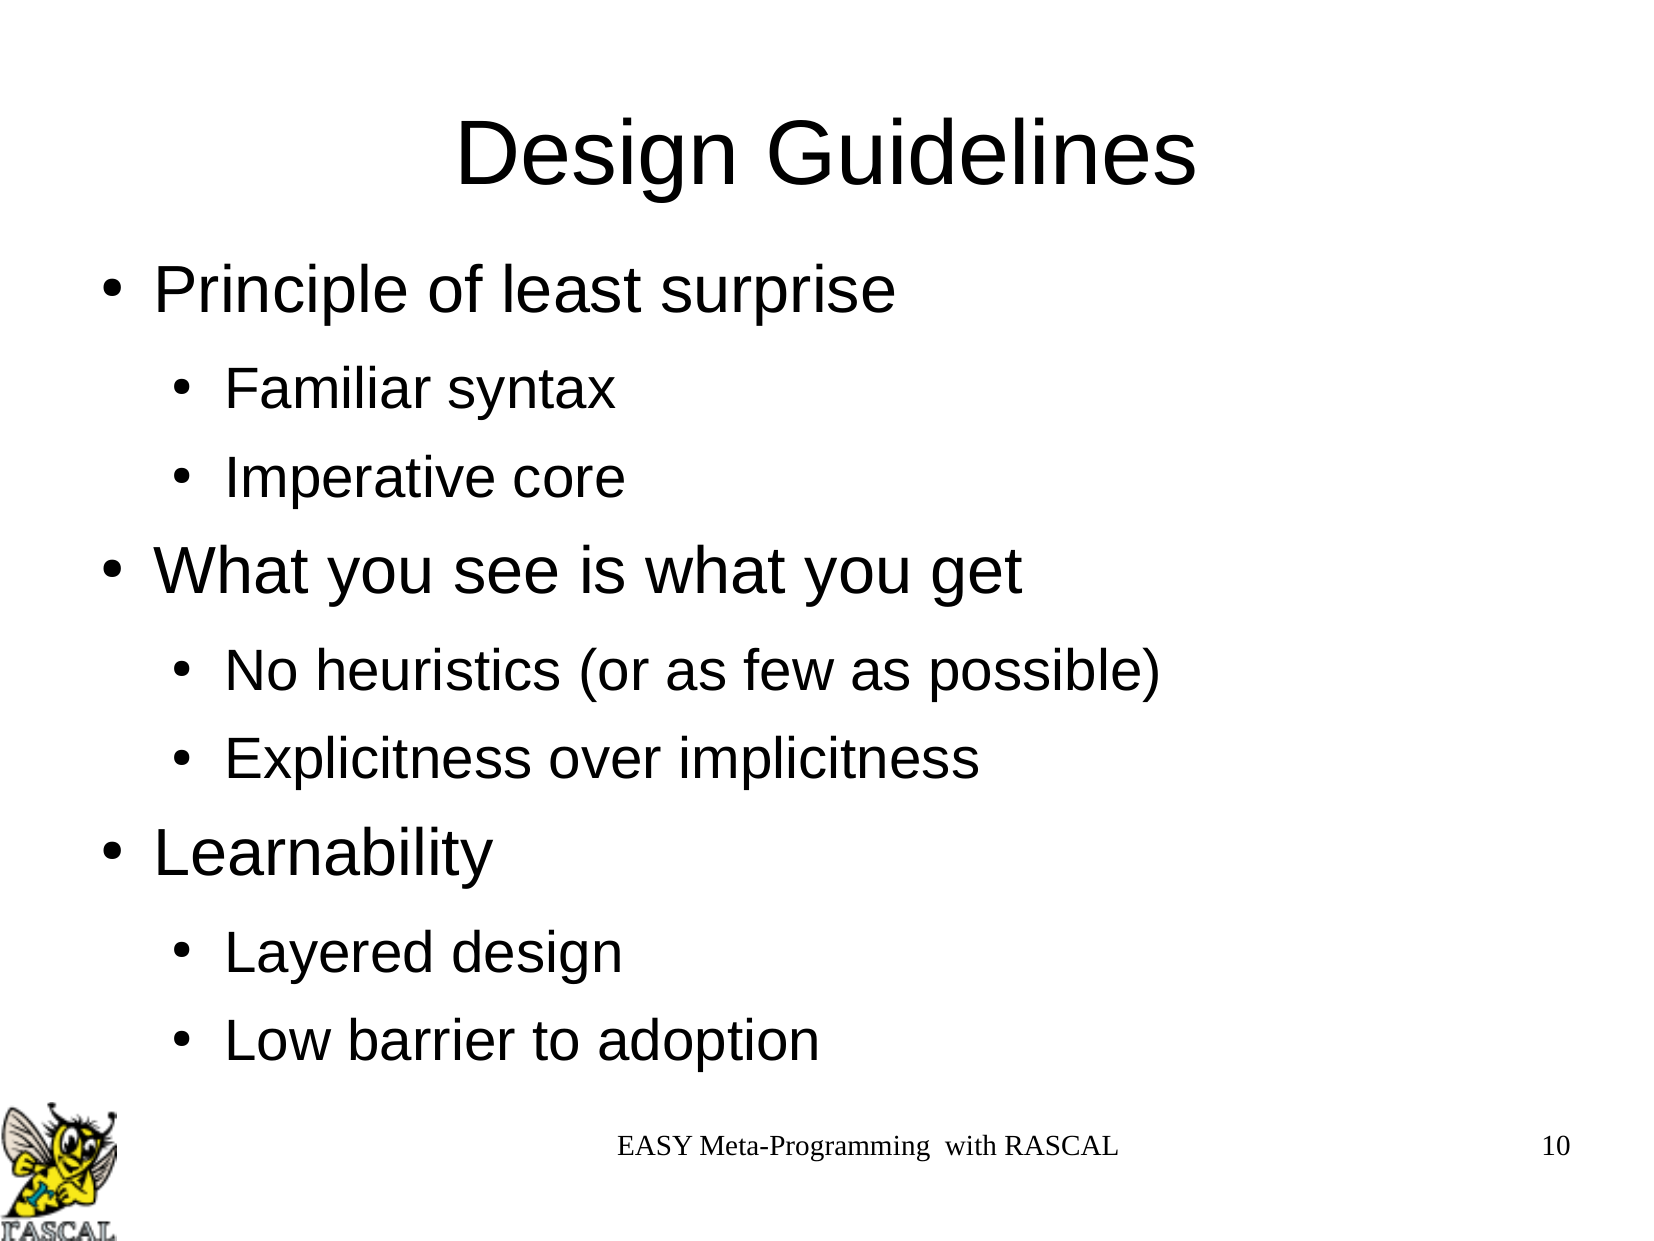

# Design Guidelines
Principle of least surprise
Familiar syntax
Imperative core
What you see is what you get
No heuristics (or as few as possible)
Explicitness over implicitness
Learnability
Layered design
Low barrier to adoption
10